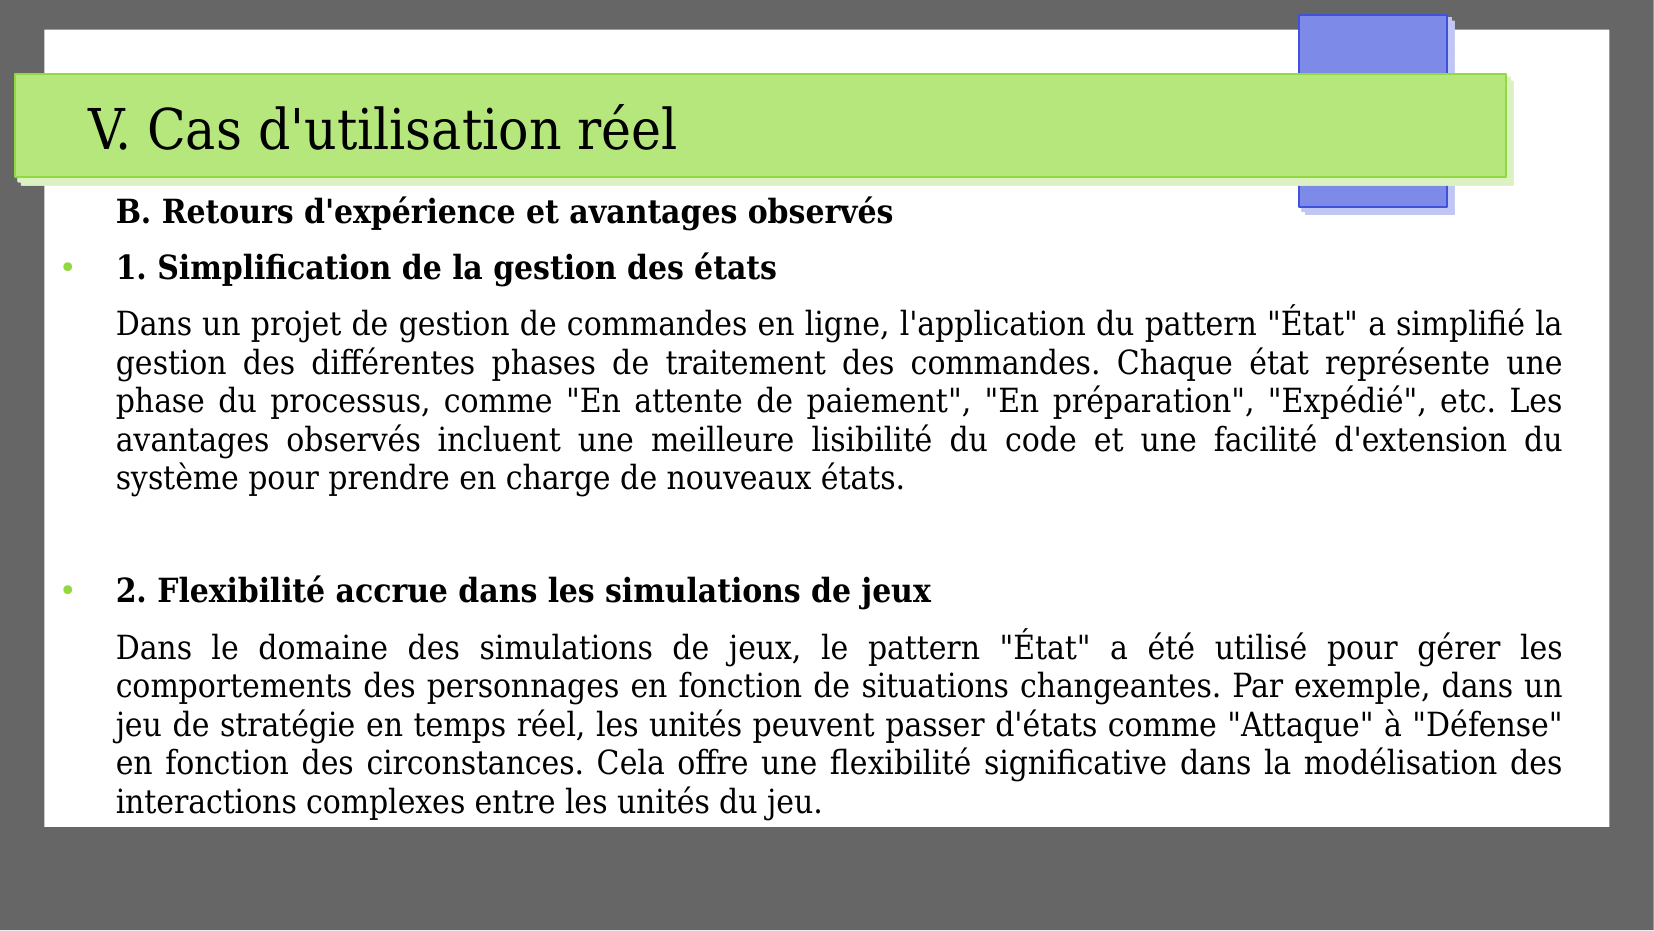

# V. Cas d'utilisation réel
B. Retours d'expérience et avantages observés
1. Simplification de la gestion des états
Dans un projet de gestion de commandes en ligne, l'application du pattern "État" a simplifié la gestion des différentes phases de traitement des commandes. Chaque état représente une phase du processus, comme "En attente de paiement", "En préparation", "Expédié", etc. Les avantages observés incluent une meilleure lisibilité du code et une facilité d'extension du système pour prendre en charge de nouveaux états.
2. Flexibilité accrue dans les simulations de jeux
Dans le domaine des simulations de jeux, le pattern "État" a été utilisé pour gérer les comportements des personnages en fonction de situations changeantes. Par exemple, dans un jeu de stratégie en temps réel, les unités peuvent passer d'états comme "Attaque" à "Défense" en fonction des circonstances. Cela offre une flexibilité significative dans la modélisation des interactions complexes entre les unités du jeu.